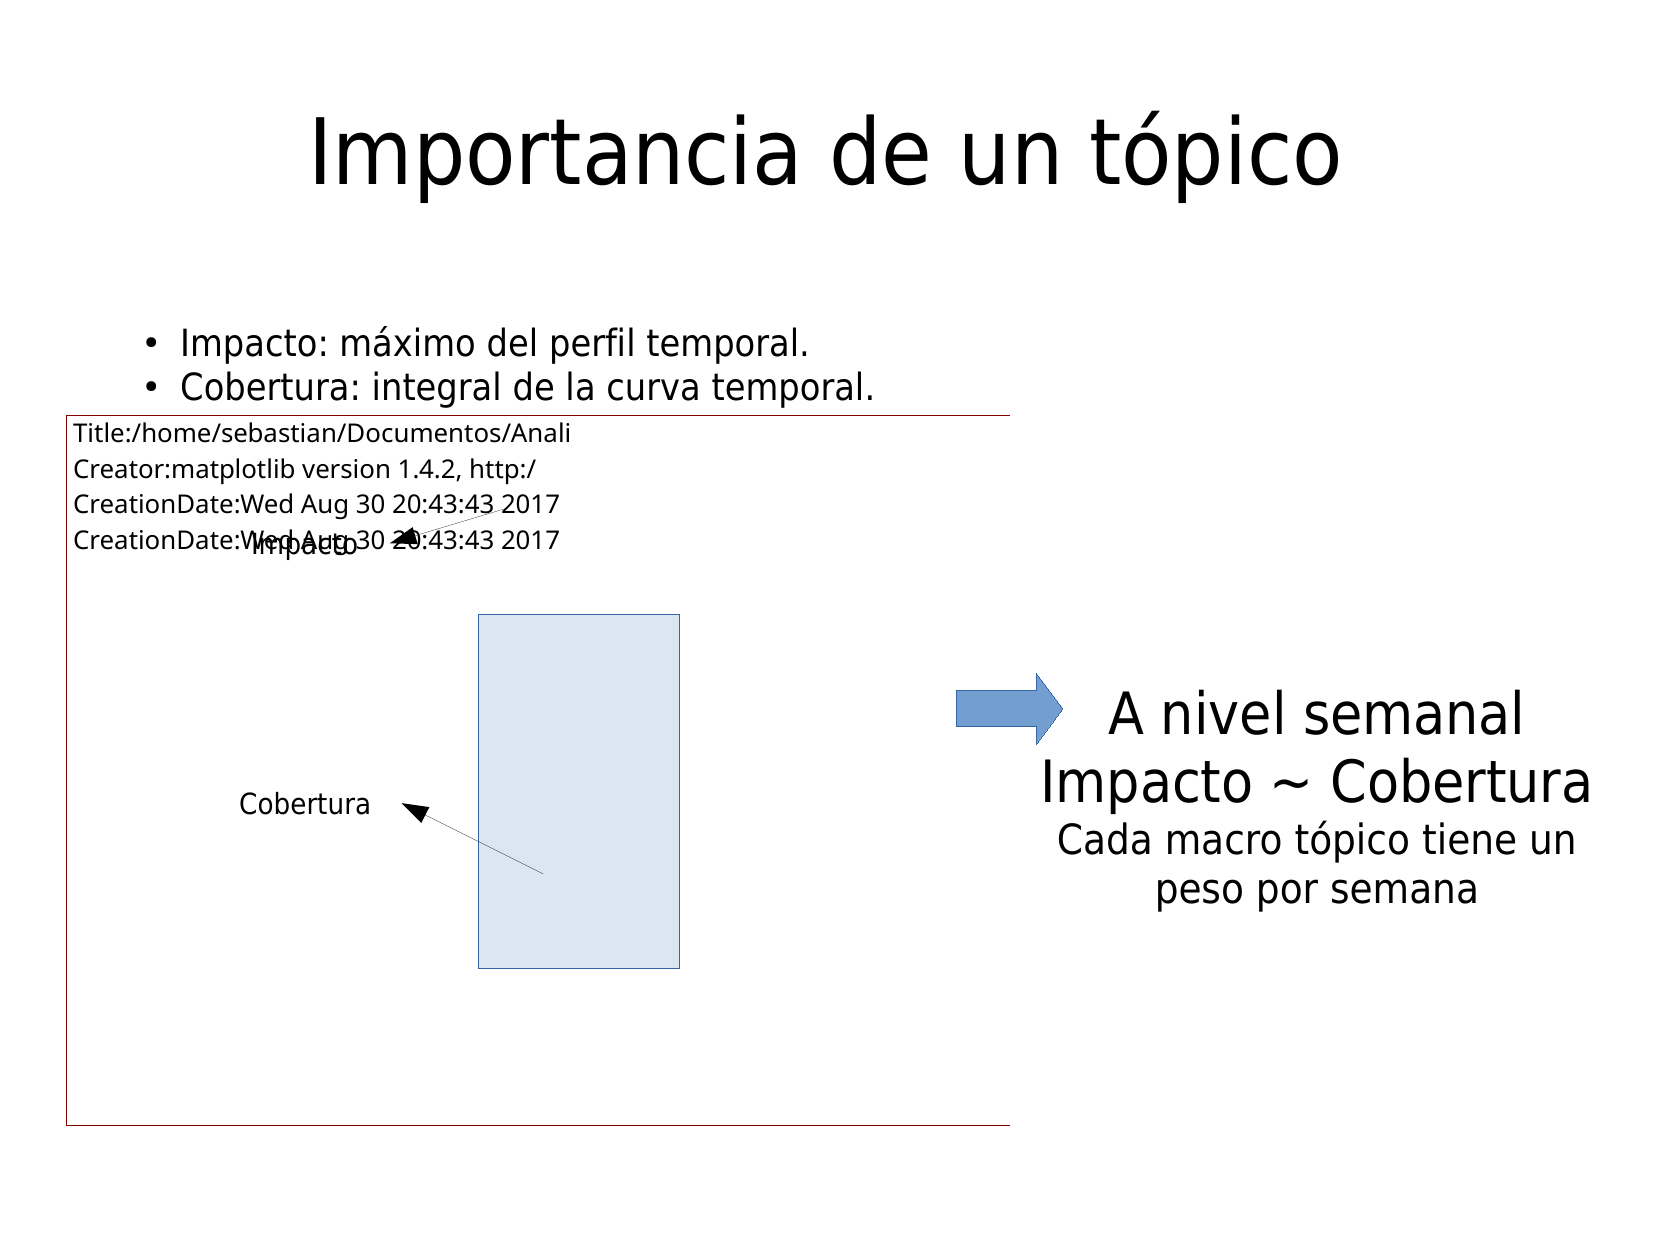

# Importancia de un tópico
Impacto: máximo del perfil temporal.
Cobertura: integral de la curva temporal.
Impacto
A nivel semanal Impacto ~ Cobertura
Cada macro tópico tiene un peso por semana
Cobertura